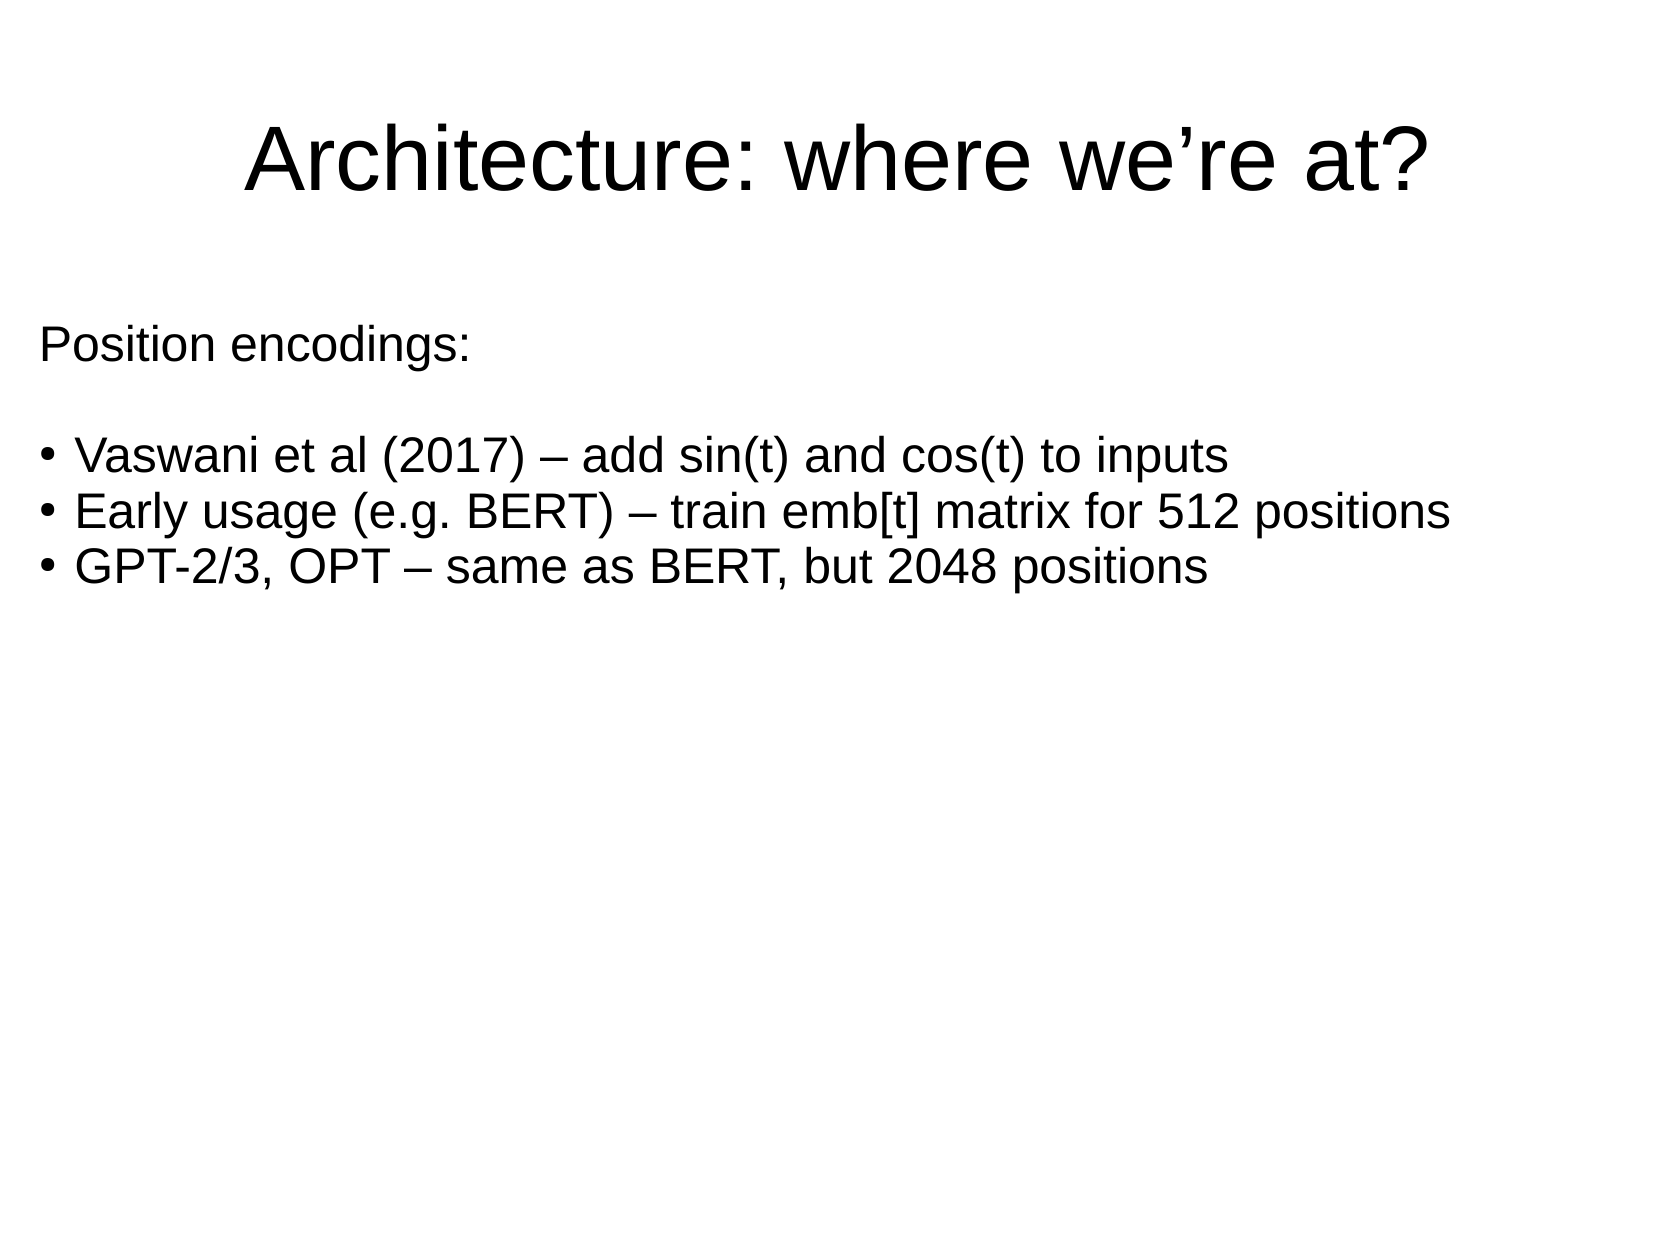

# Architecture: where we’re at?
Position encodings:
Vaswani et al (2017) – add sin(t) and cos(t) to inputs
Early usage (e.g. BERT) – train emb[t] matrix for 512 positions
GPT-2/3, OPT – same as BERT, but 2048 positions